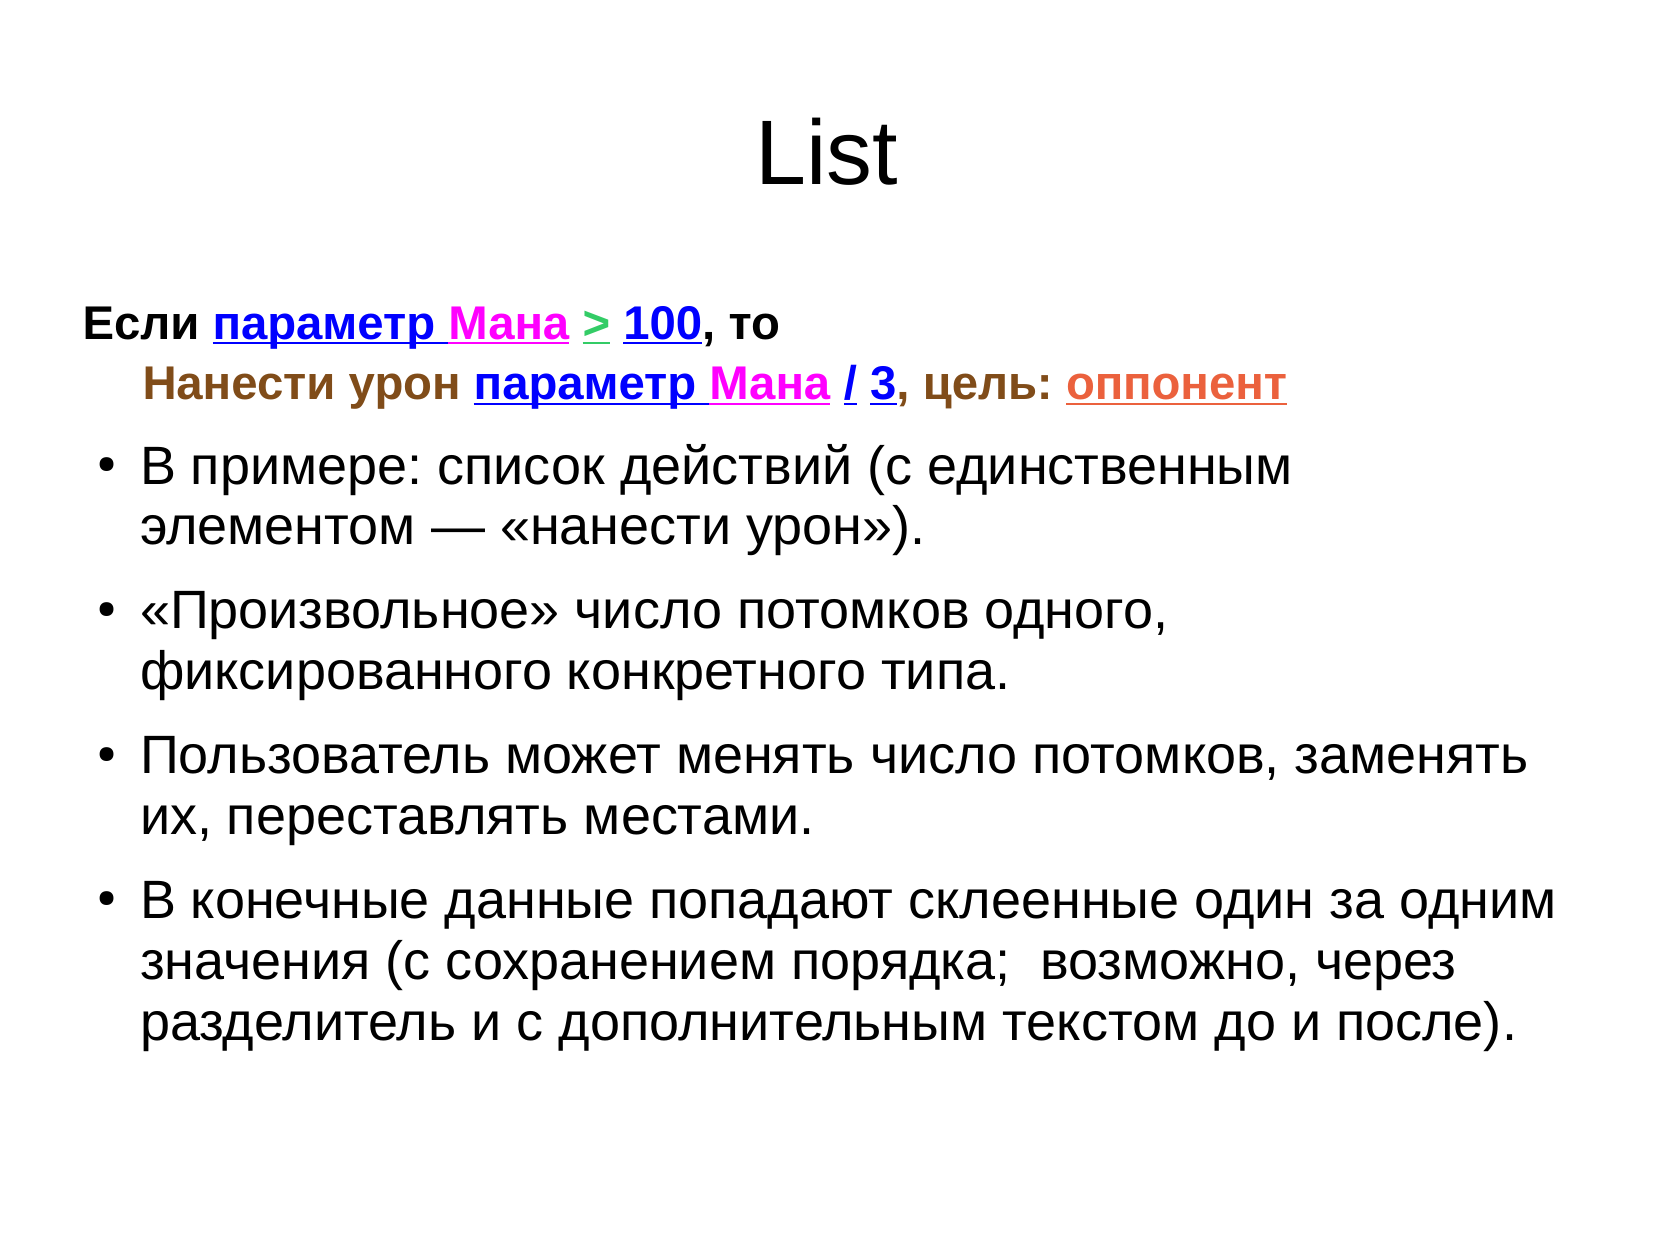

# List
Если параметр Мана > 100, то
	Нанести урон параметр Мана / 3, цель: оппонент
В примере: список действий (с единственным элементом — «нанести урон»).
«Произвольное» число потомков одного, фиксированного конкретного типа.
Пользователь может менять число потомков, заменять их, переставлять местами.
В конечные данные попадают склеенные один за одним значения (с сохранением порядка; возможно, через разделитель и с дополнительным текстом до и после).